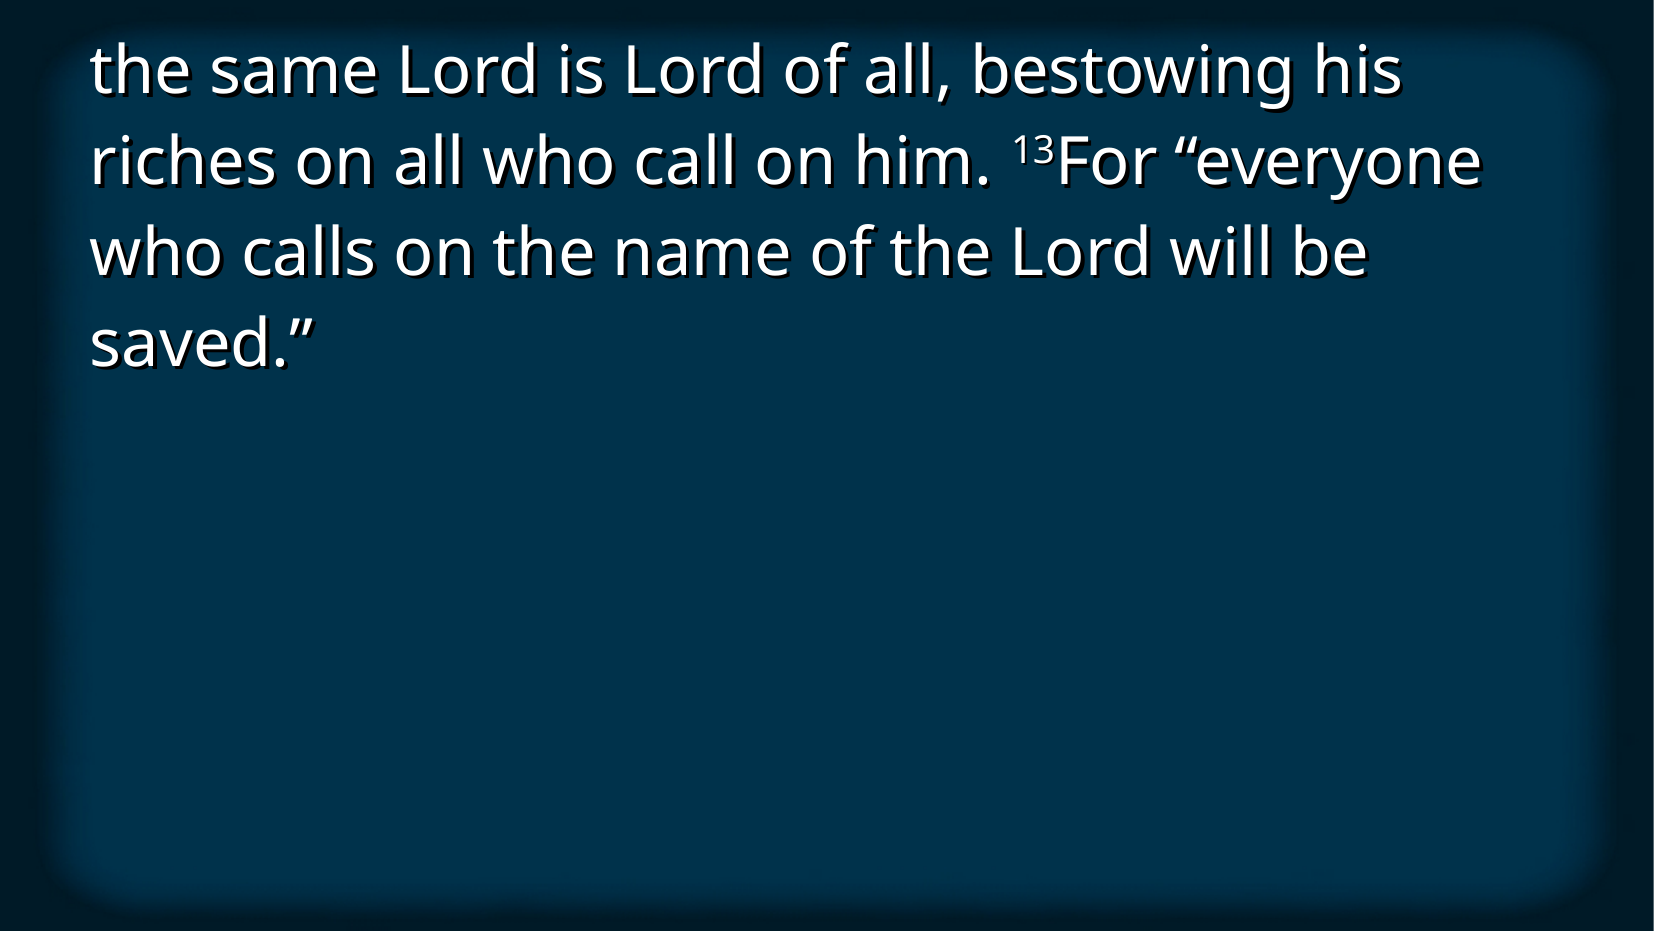

the same Lord is Lord of all, bestowing his riches on all who call on him. 13For “everyone who calls on the name of the Lord will be saved.”